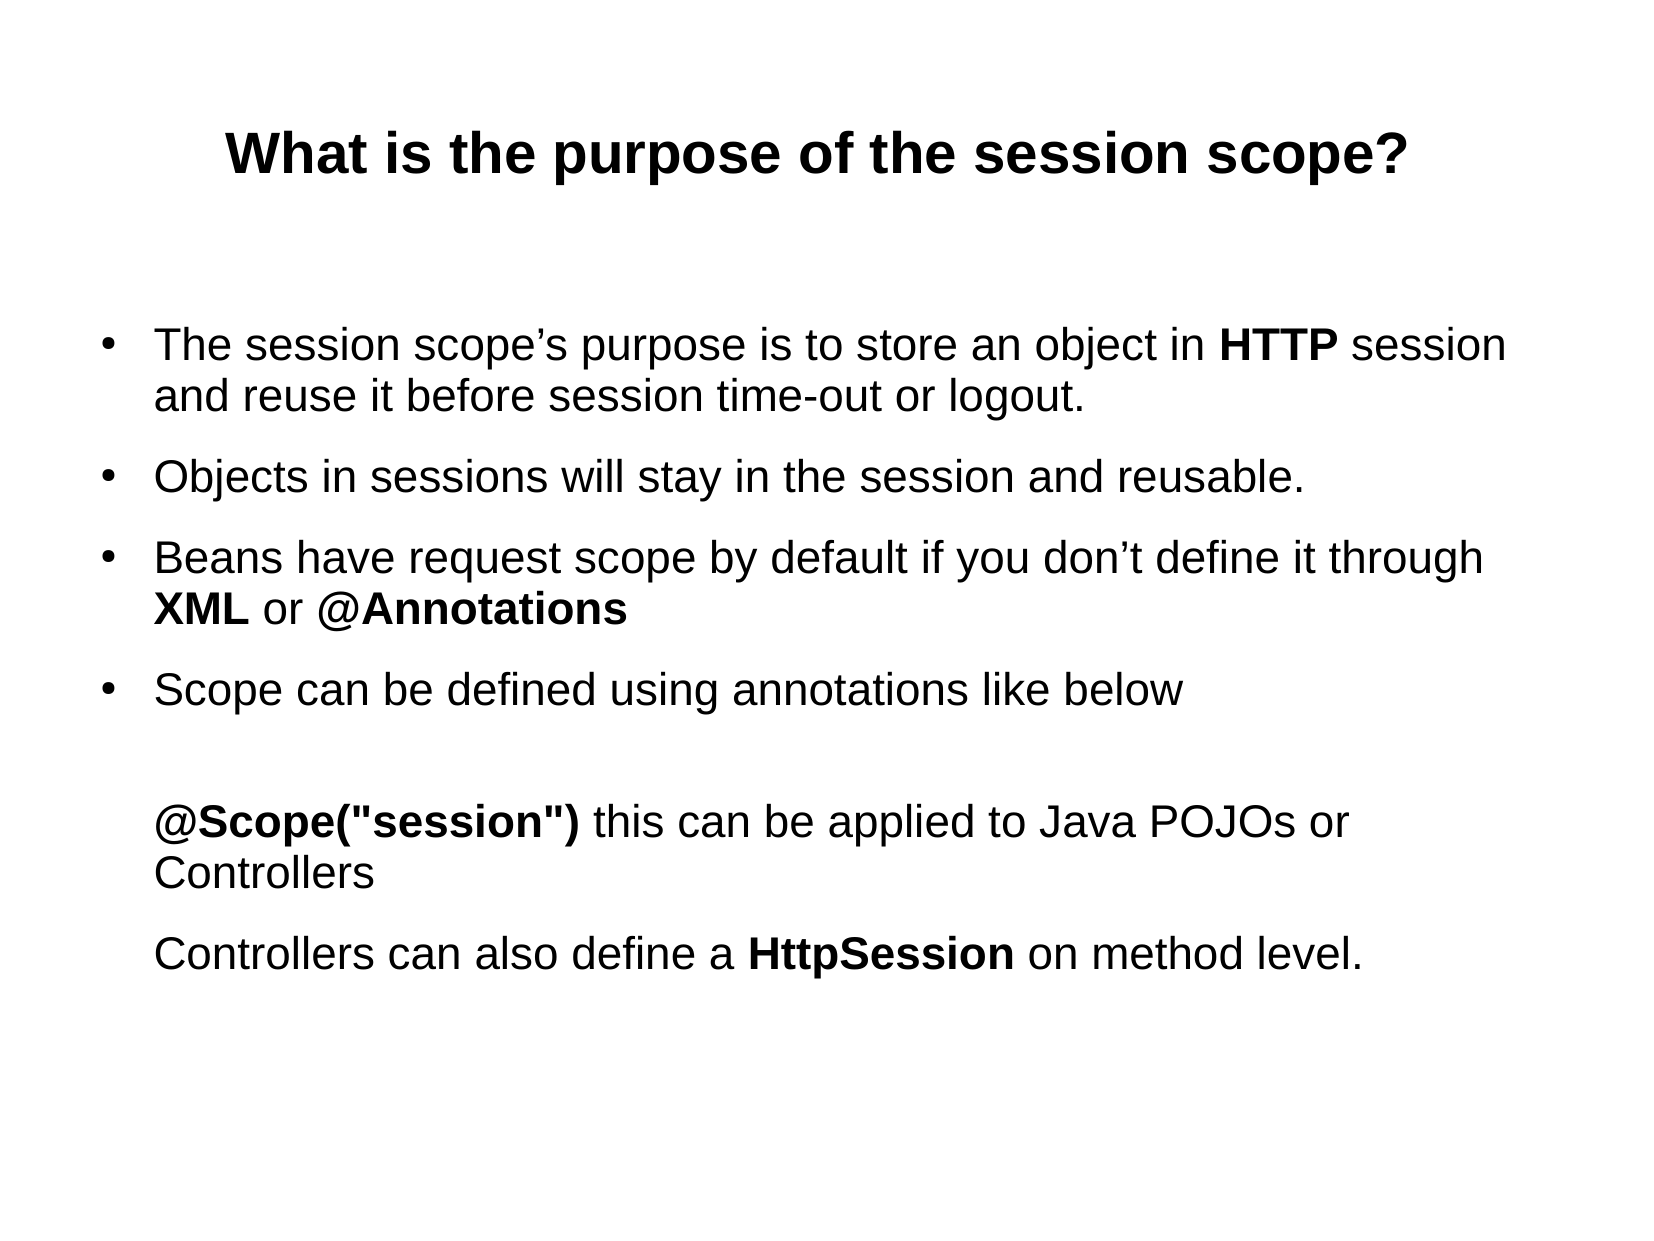

# What is the purpose of the session scope?
The session scope’s purpose is to store an object in HTTP session and reuse it before session time-out or logout.
Objects in sessions will stay in the session and reusable.
Beans have request scope by default if you don’t define it through XML or @Annotations
Scope can be defined using annotations like below
@Scope("session") this can be applied to Java POJOs or Controllers
Controllers can also define a HttpSession on method level.